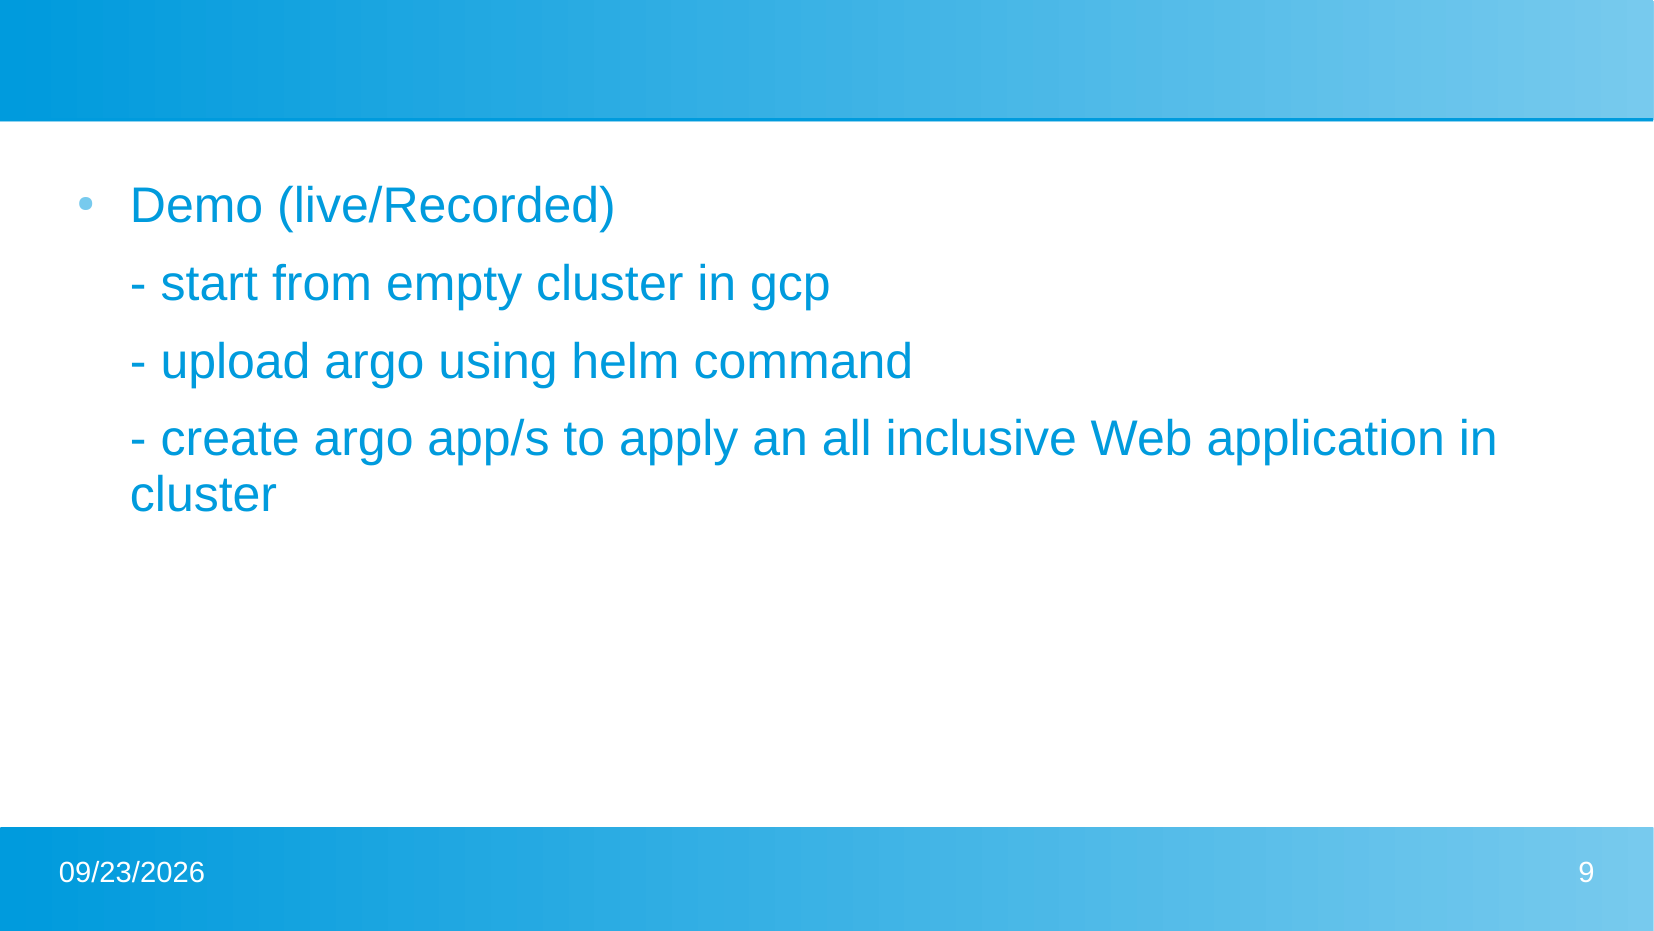

#
Demo (live/Recorded)
- start from empty cluster in gcp
- upload argo using helm command
- create argo app/s to apply an all inclusive Web application in cluster
9